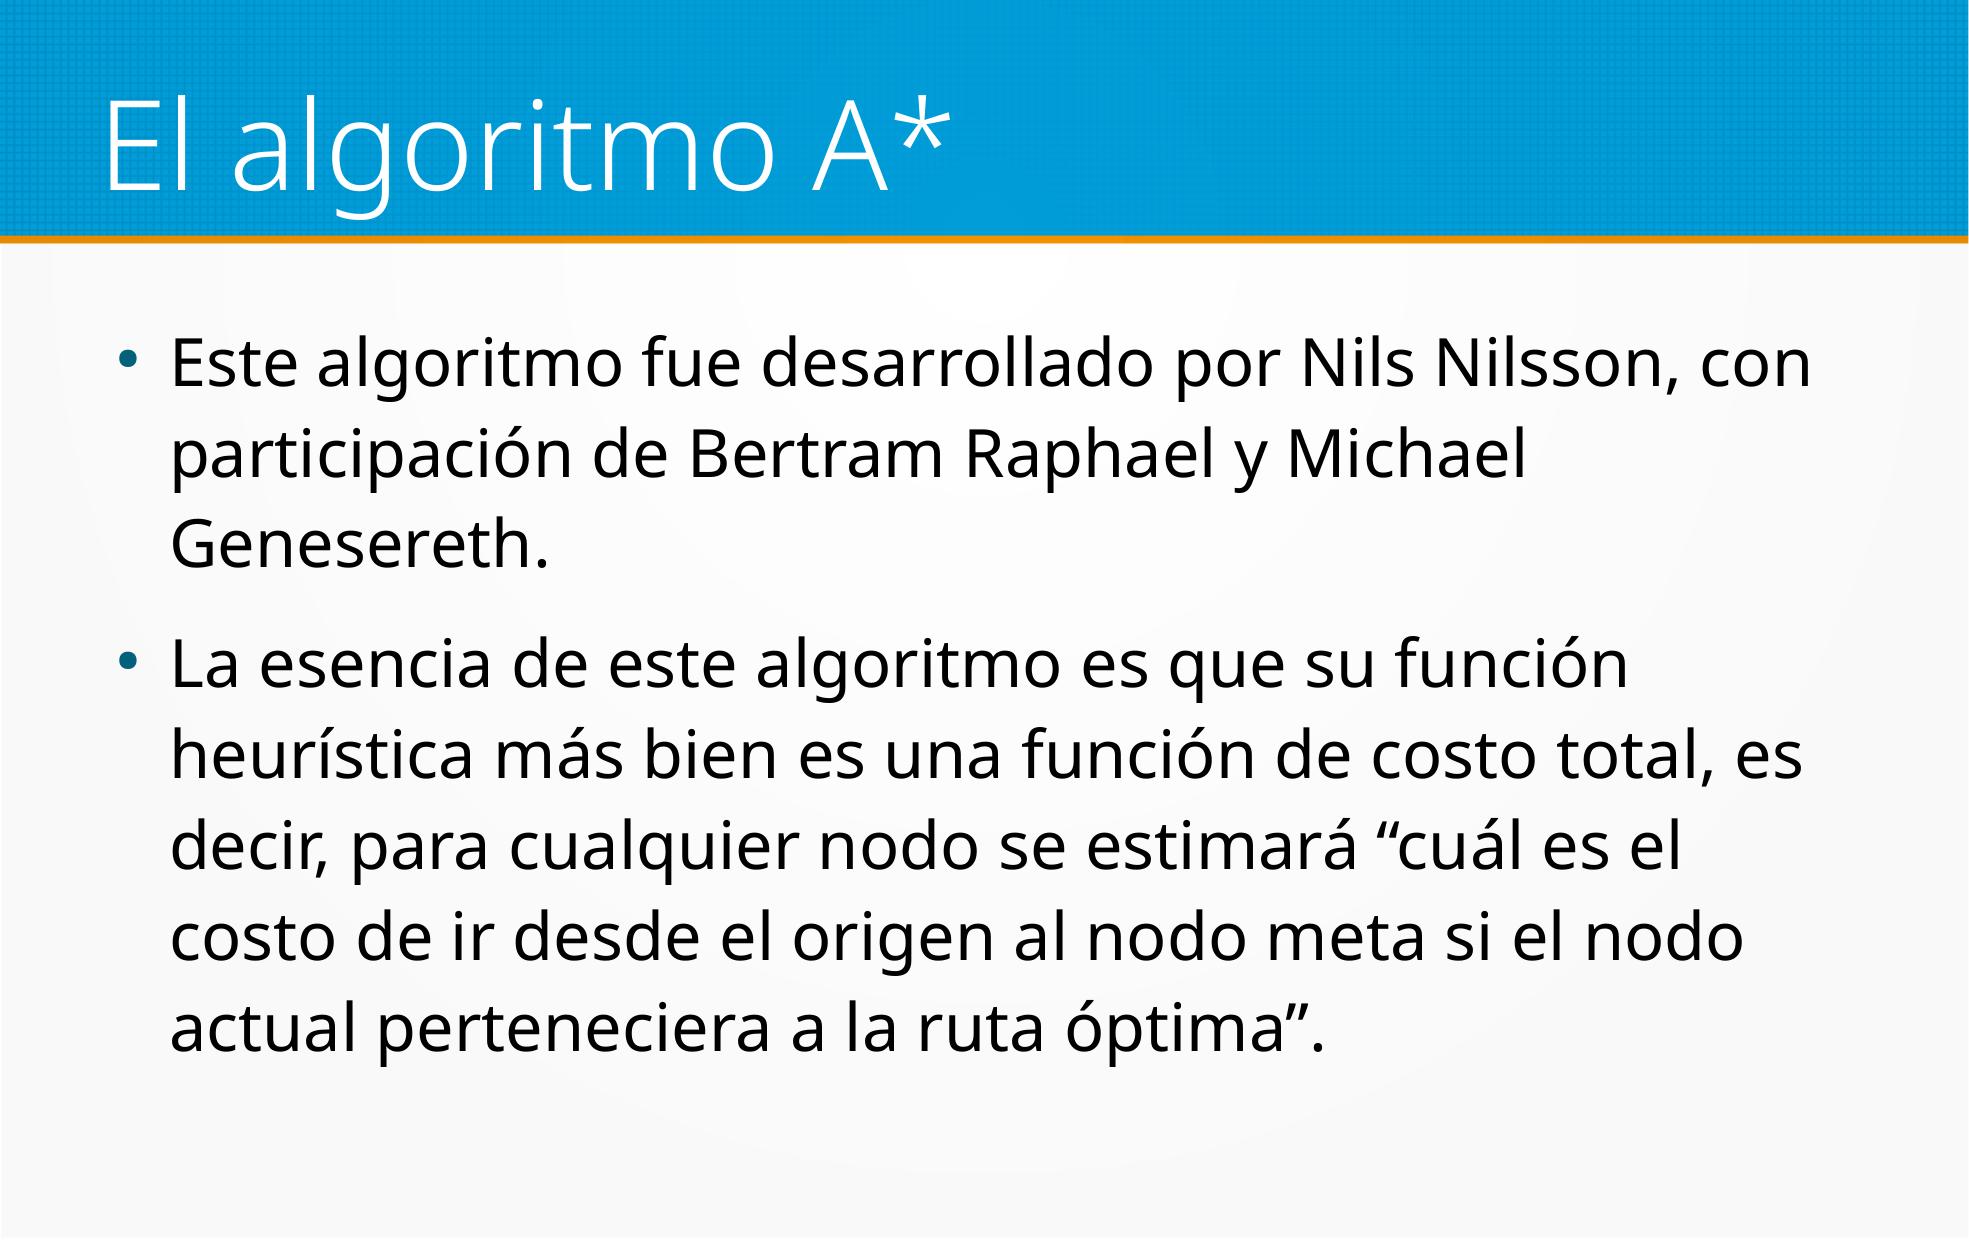

# El algoritmo A*
Este algoritmo fue desarrollado por Nils Nilsson, con participación de Bertram Raphael y Michael Genesereth.
La esencia de este algoritmo es que su función heurística más bien es una función de costo total, es decir, para cualquier nodo se estimará “cuál es el costo de ir desde el origen al nodo meta si el nodo actual perteneciera a la ruta óptima”.